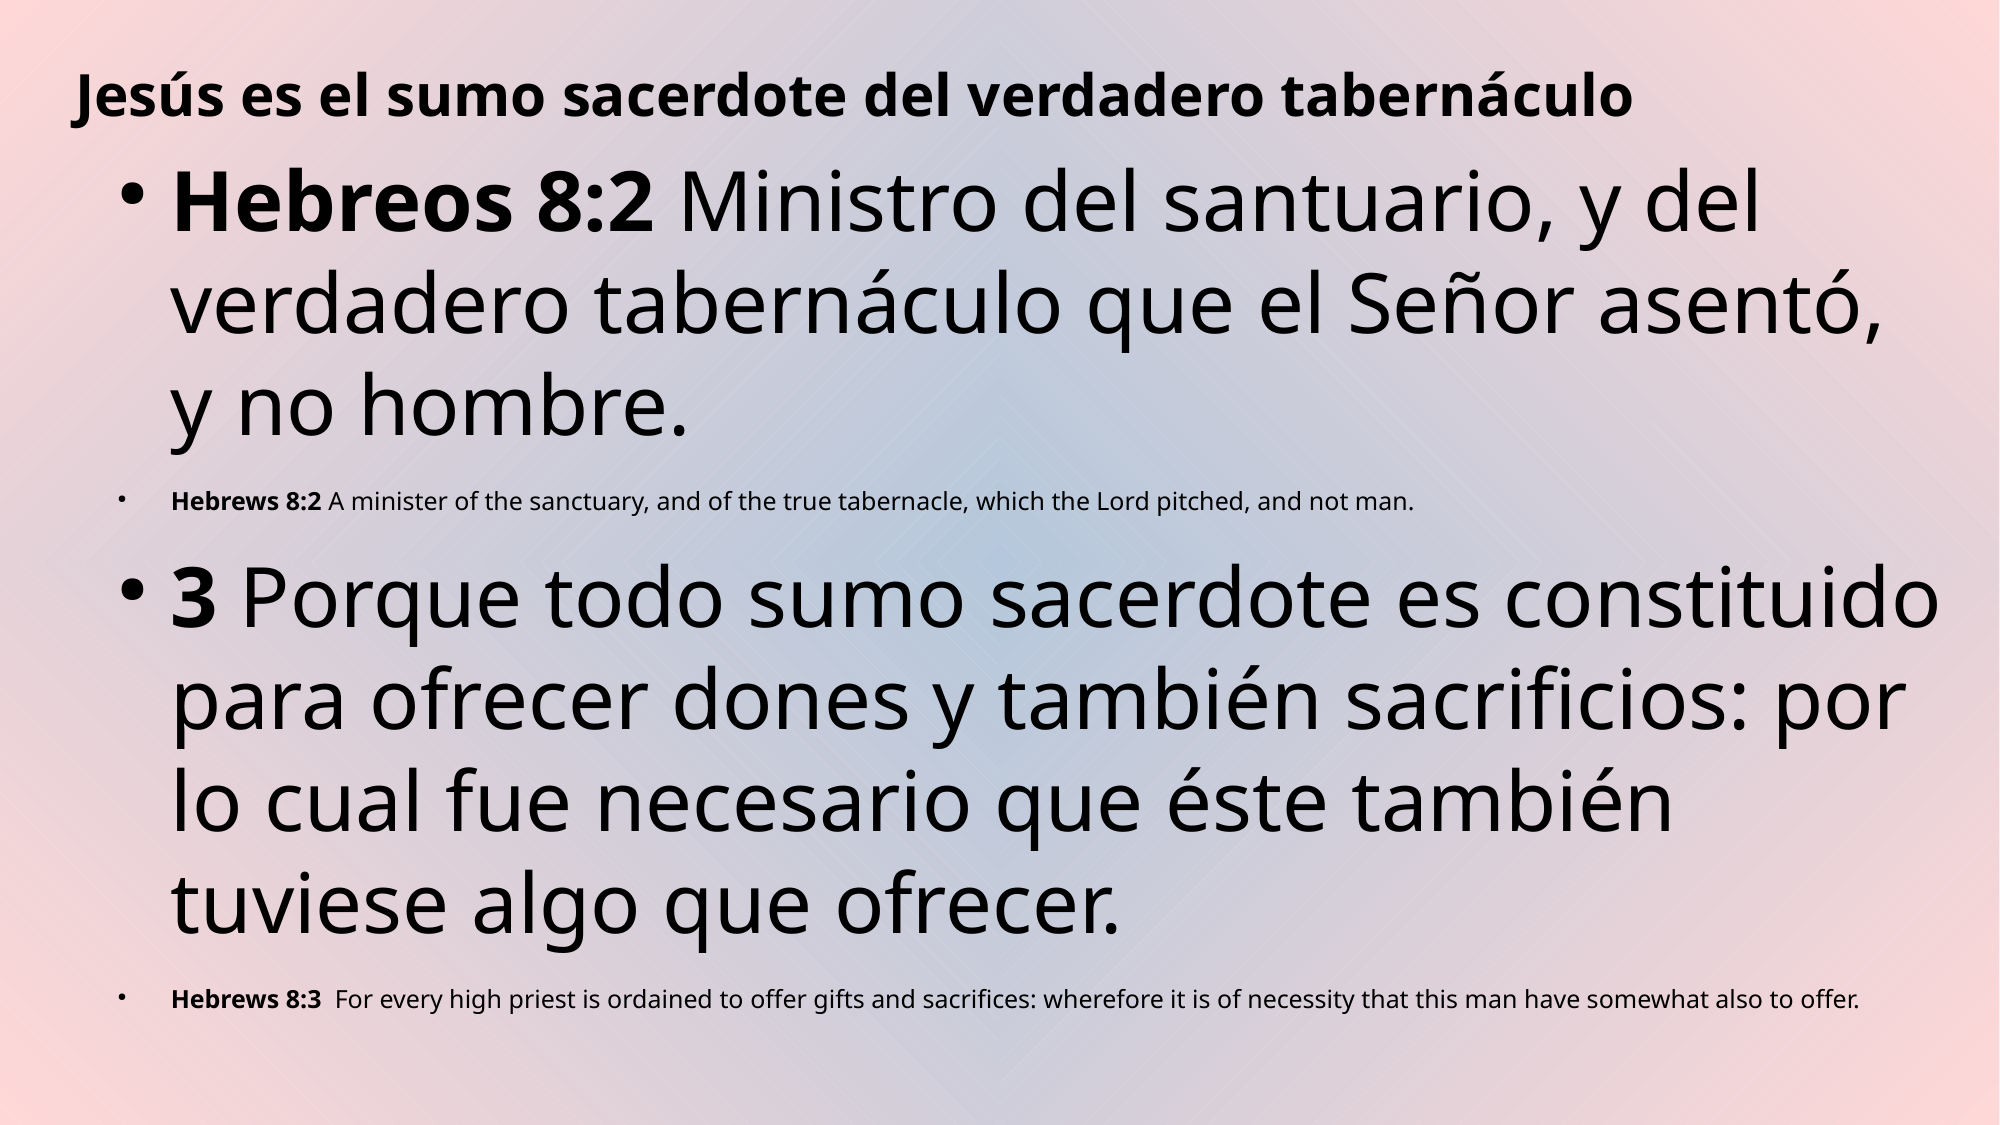

# Jesús es el sumo sacerdote del verdadero tabernáculo
Hebreos 8:2 Ministro del santuario, y del verdadero tabernáculo que el Señor asentó, y no hombre.
Hebrews 8:2 A minister of the sanctuary, and of the true tabernacle, which the Lord pitched, and not man.
3 Porque todo sumo sacerdote es constituido para ofrecer dones y también sacrificios: por lo cual fue necesario que éste también tuviese algo que ofrecer.
Hebrews 8:3 For every high priest is ordained to offer gifts and sacrifices: wherefore it is of necessity that this man have somewhat also to offer.